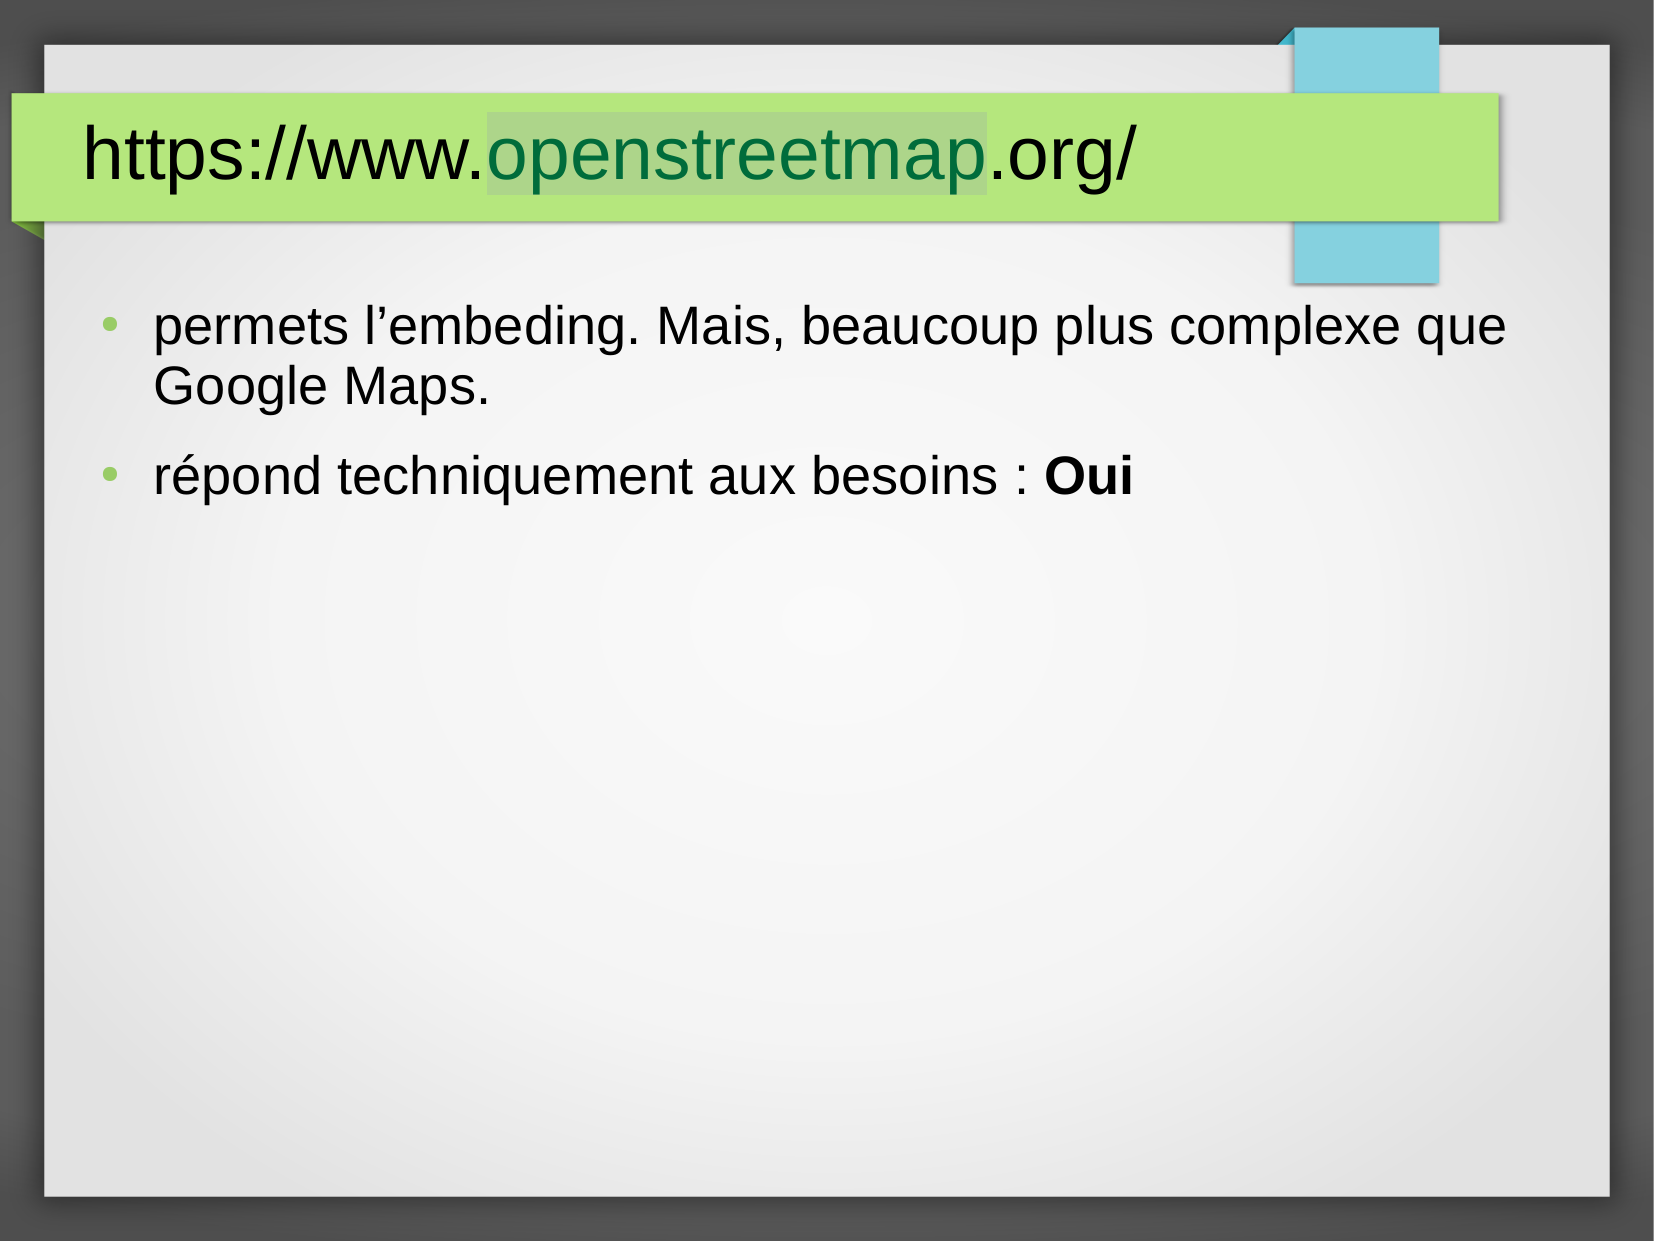

# https://www.openstreetmap.org/
permets l’embeding. Mais, beaucoup plus complexe que Google Maps.
répond techniquement aux besoins : Oui